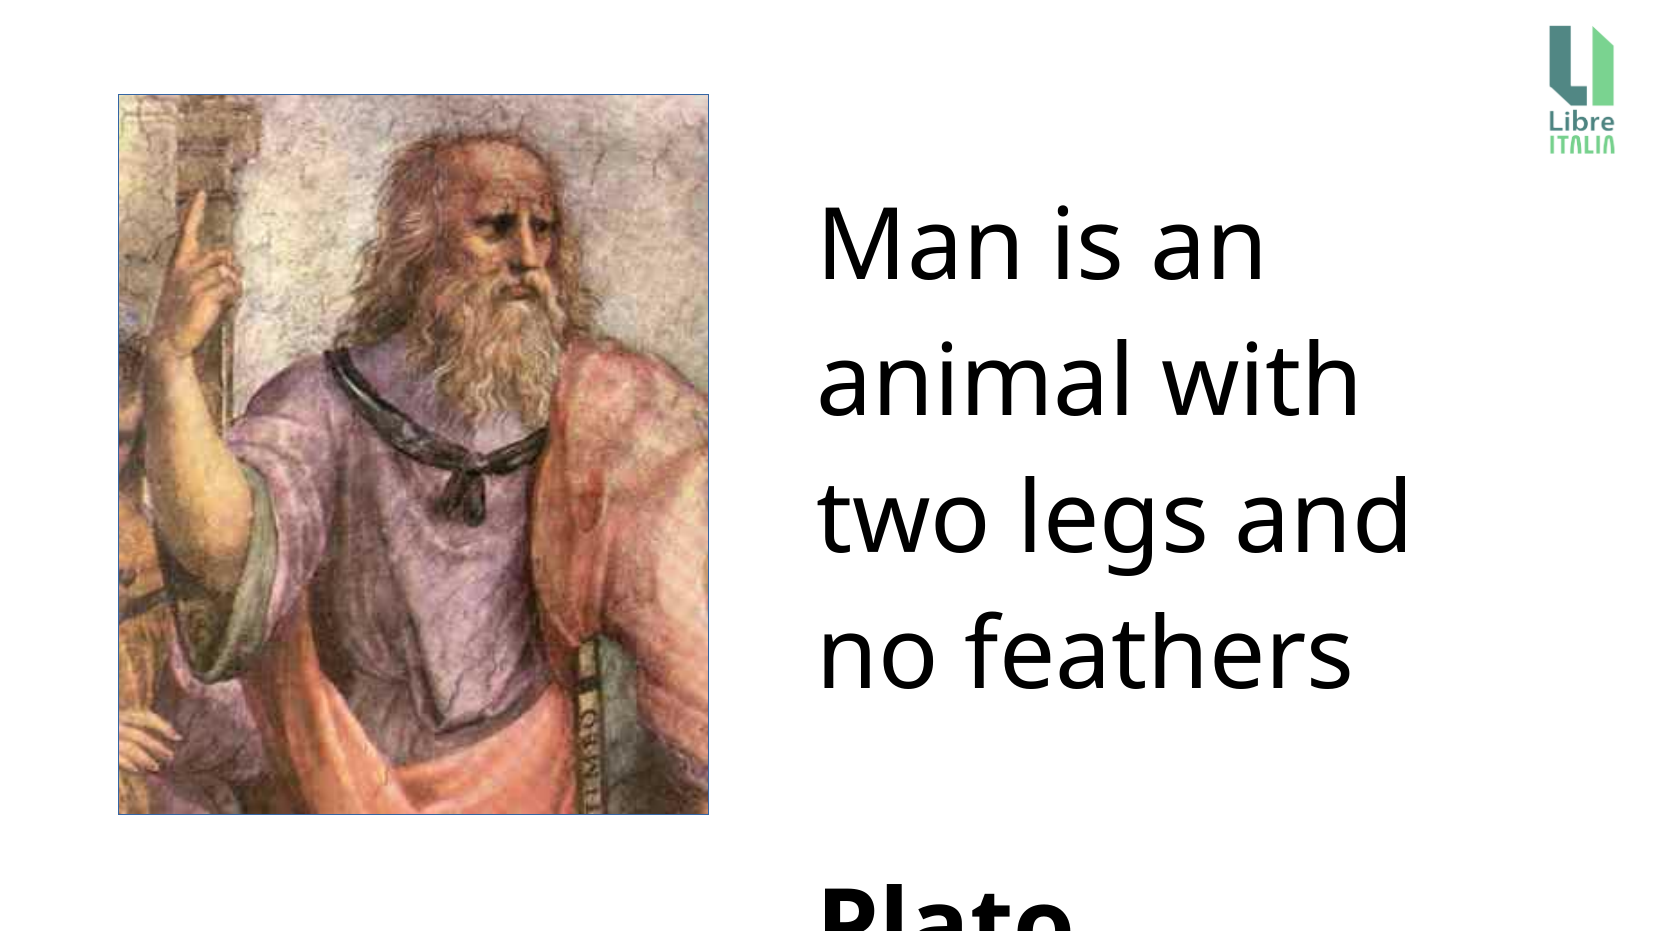

Man is an animal with two legs and no feathers
Plato